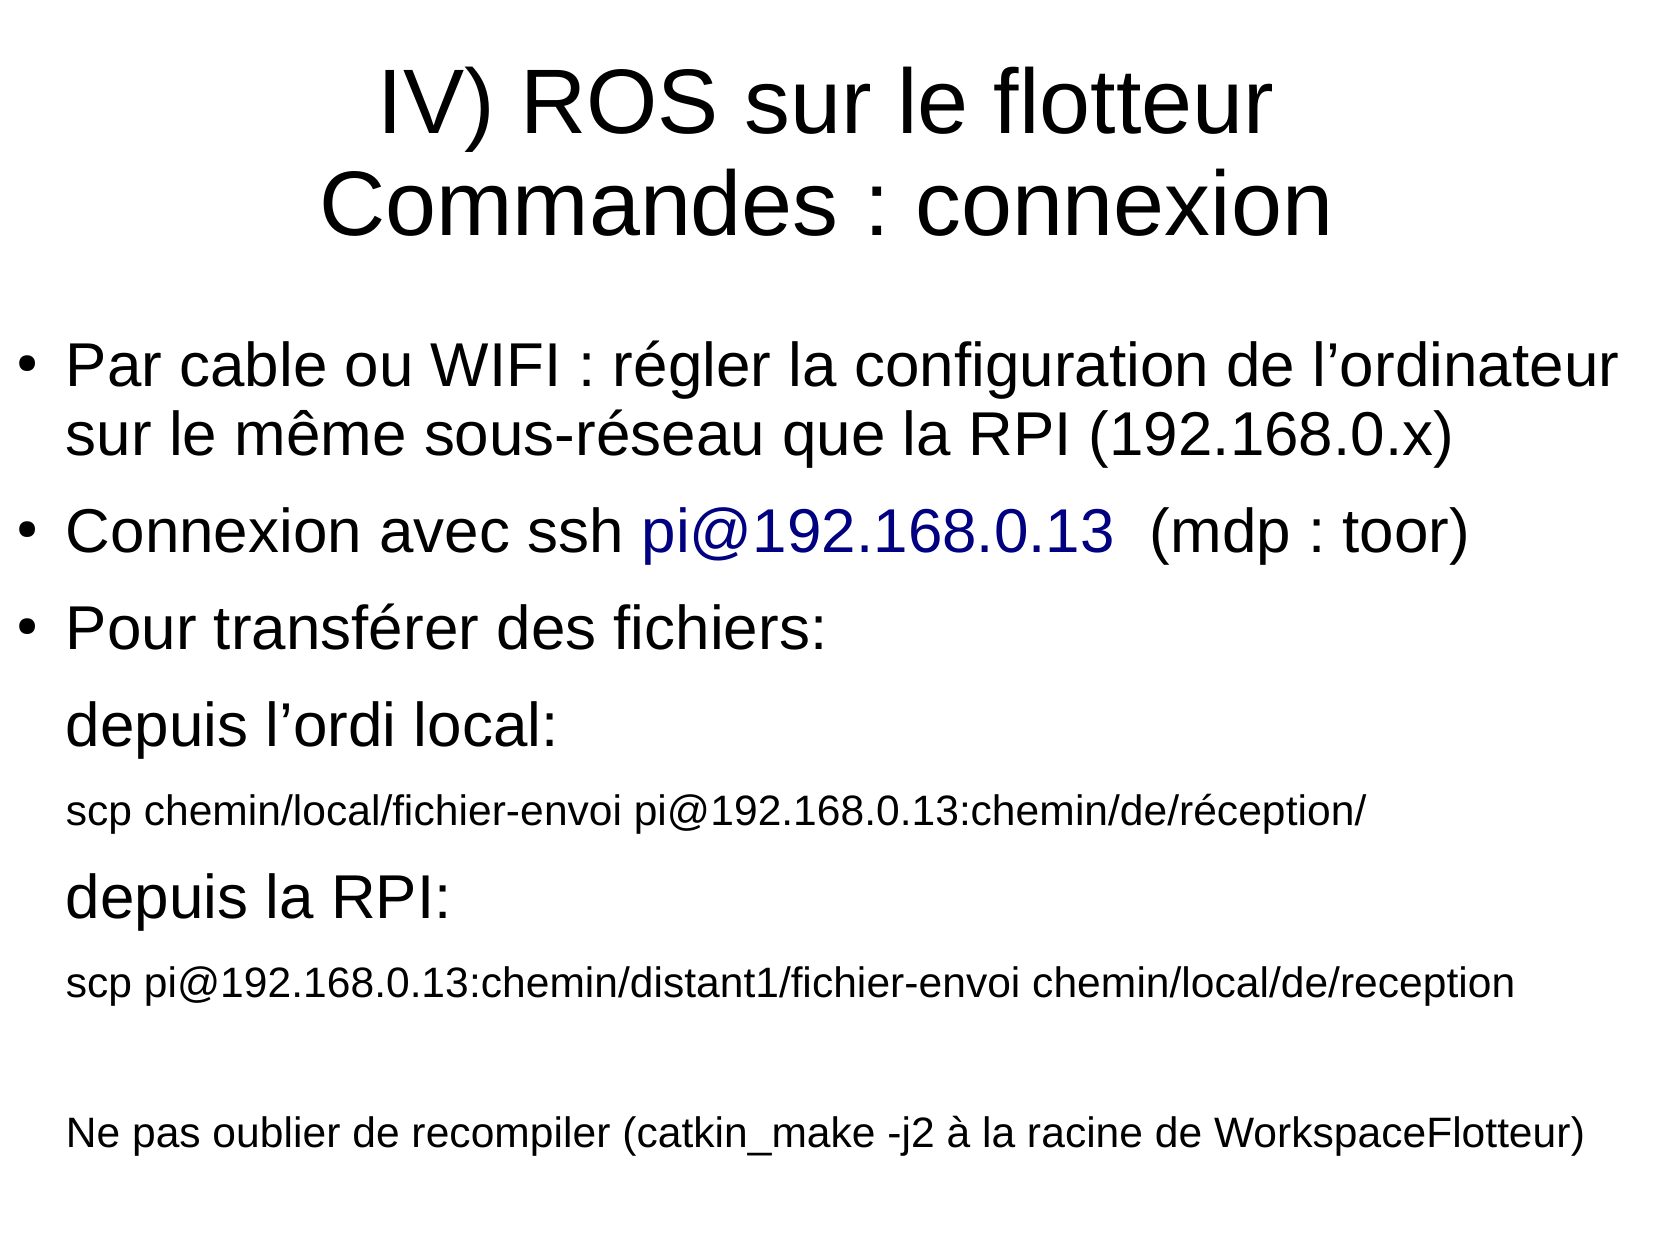

# IV) ROS sur le flotteur Commandes : connexion
Par cable ou WIFI : régler la configuration de l’ordinateur sur le même sous-réseau que la RPI (192.168.0.x)
Connexion avec ssh pi@192.168.0.13 (mdp : toor)
Pour transférer des fichiers:
depuis l’ordi local:
scp chemin/local/fichier-envoi pi@192.168.0.13:chemin/de/réception/
depuis la RPI:
scp pi@192.168.0.13:chemin/distant1/fichier-envoi chemin/local/de/reception
Ne pas oublier de recompiler (catkin_make -j2 à la racine de WorkspaceFlotteur)